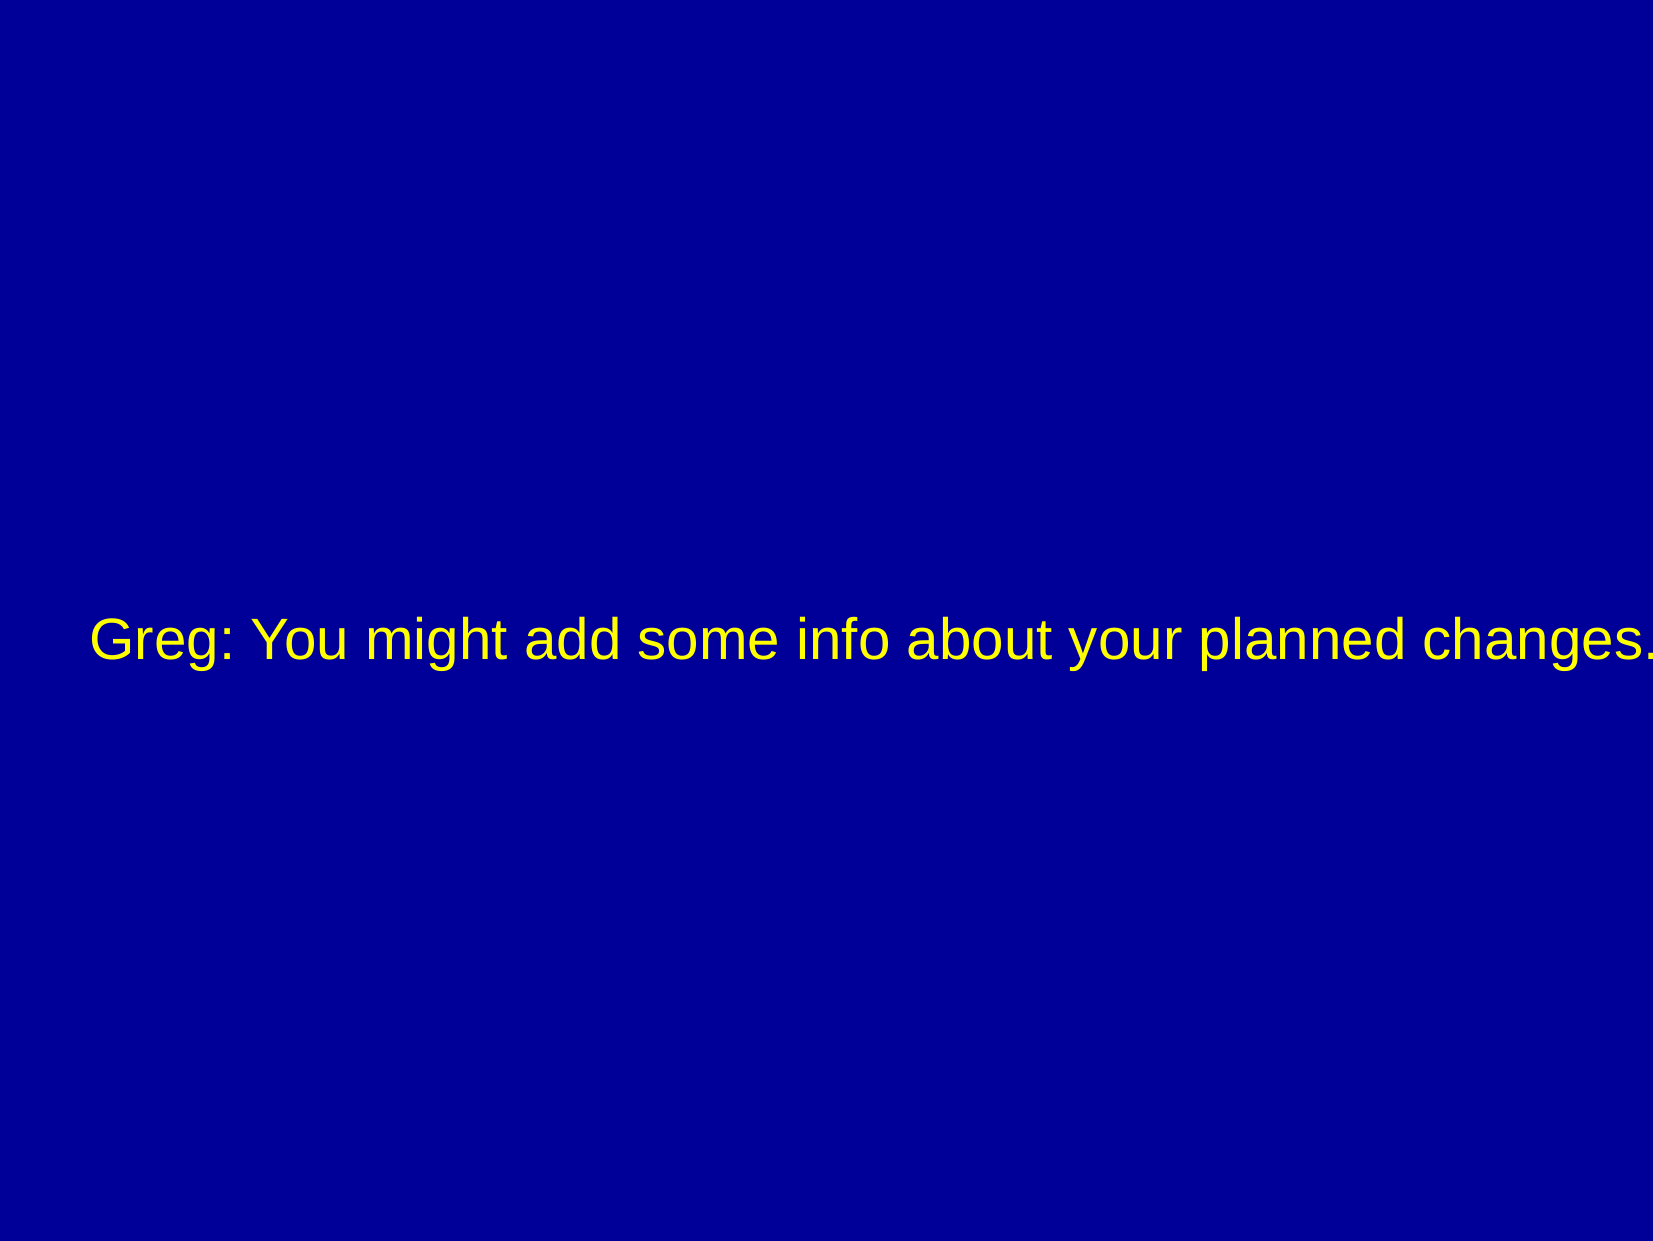

Greg: You might add some info about your planned changes.